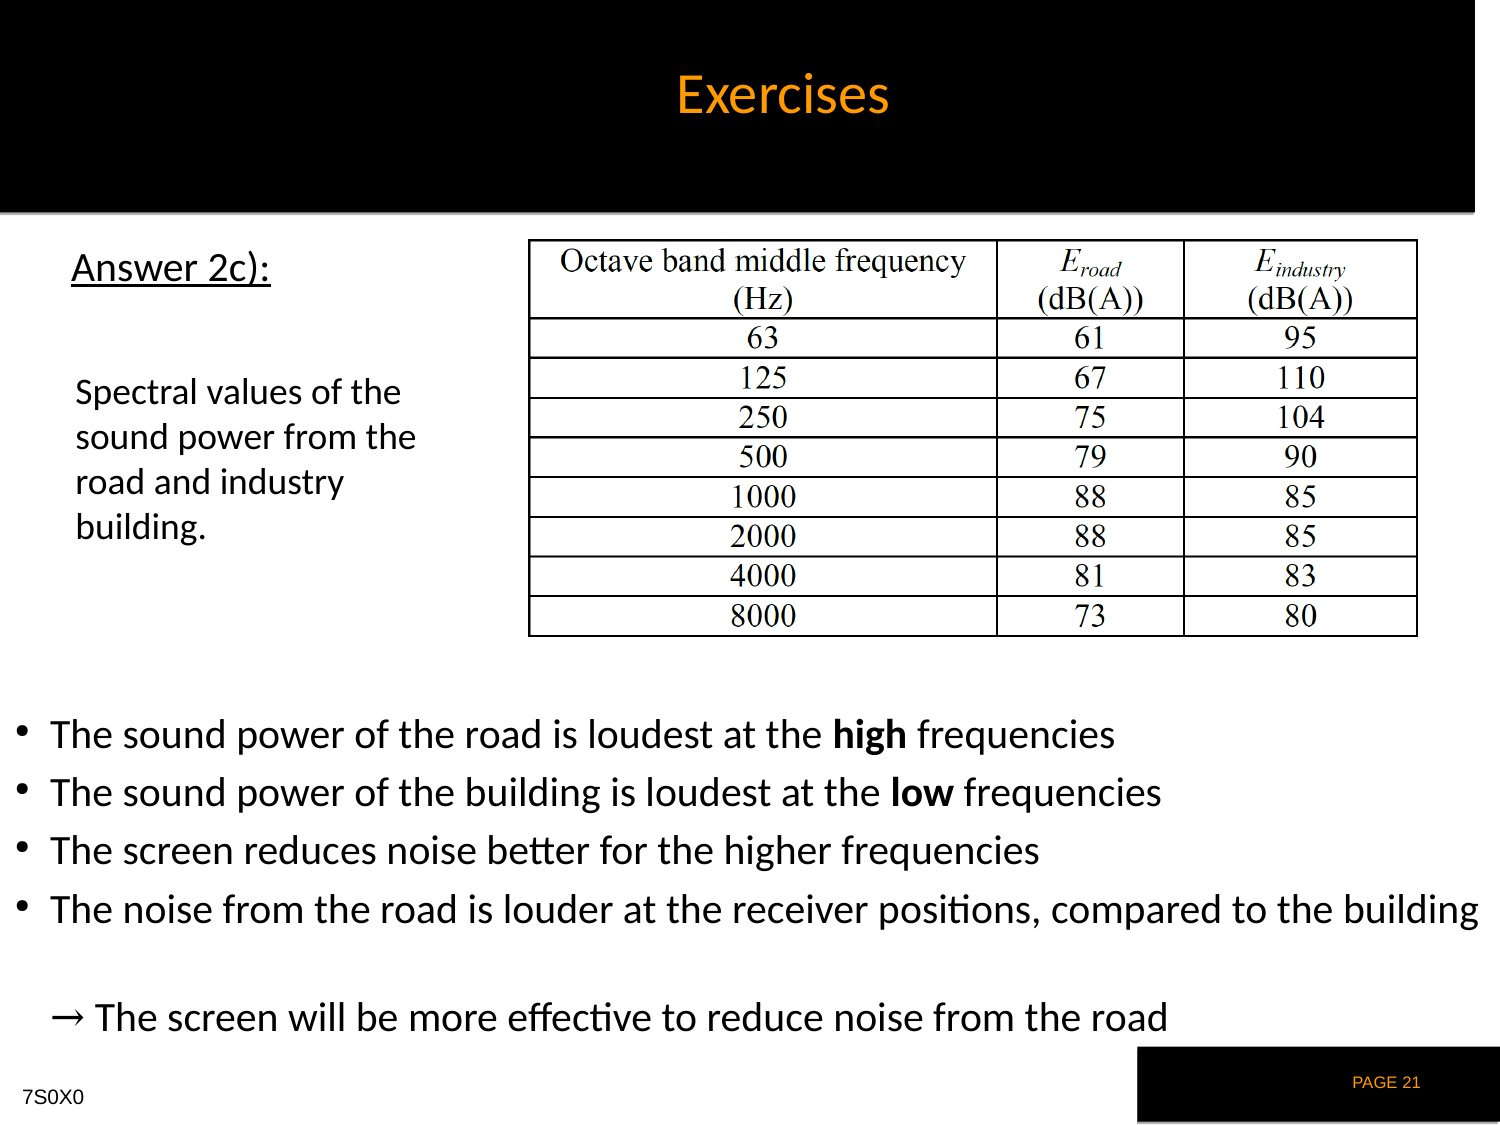

#
Exercises
Answer 2c):
The sound power of the road is loudest at the high frequencies
The sound power of the building is loudest at the low frequencies
The screen reduces noise better for the higher frequencies
The noise from the road is louder at the receiver positions, compared to the building
→ The screen will be more effective to reduce noise from the road
Spectral values of the sound power from the road and industry building.
PAGE 21
2017/02/09
PAGE
7S0X0